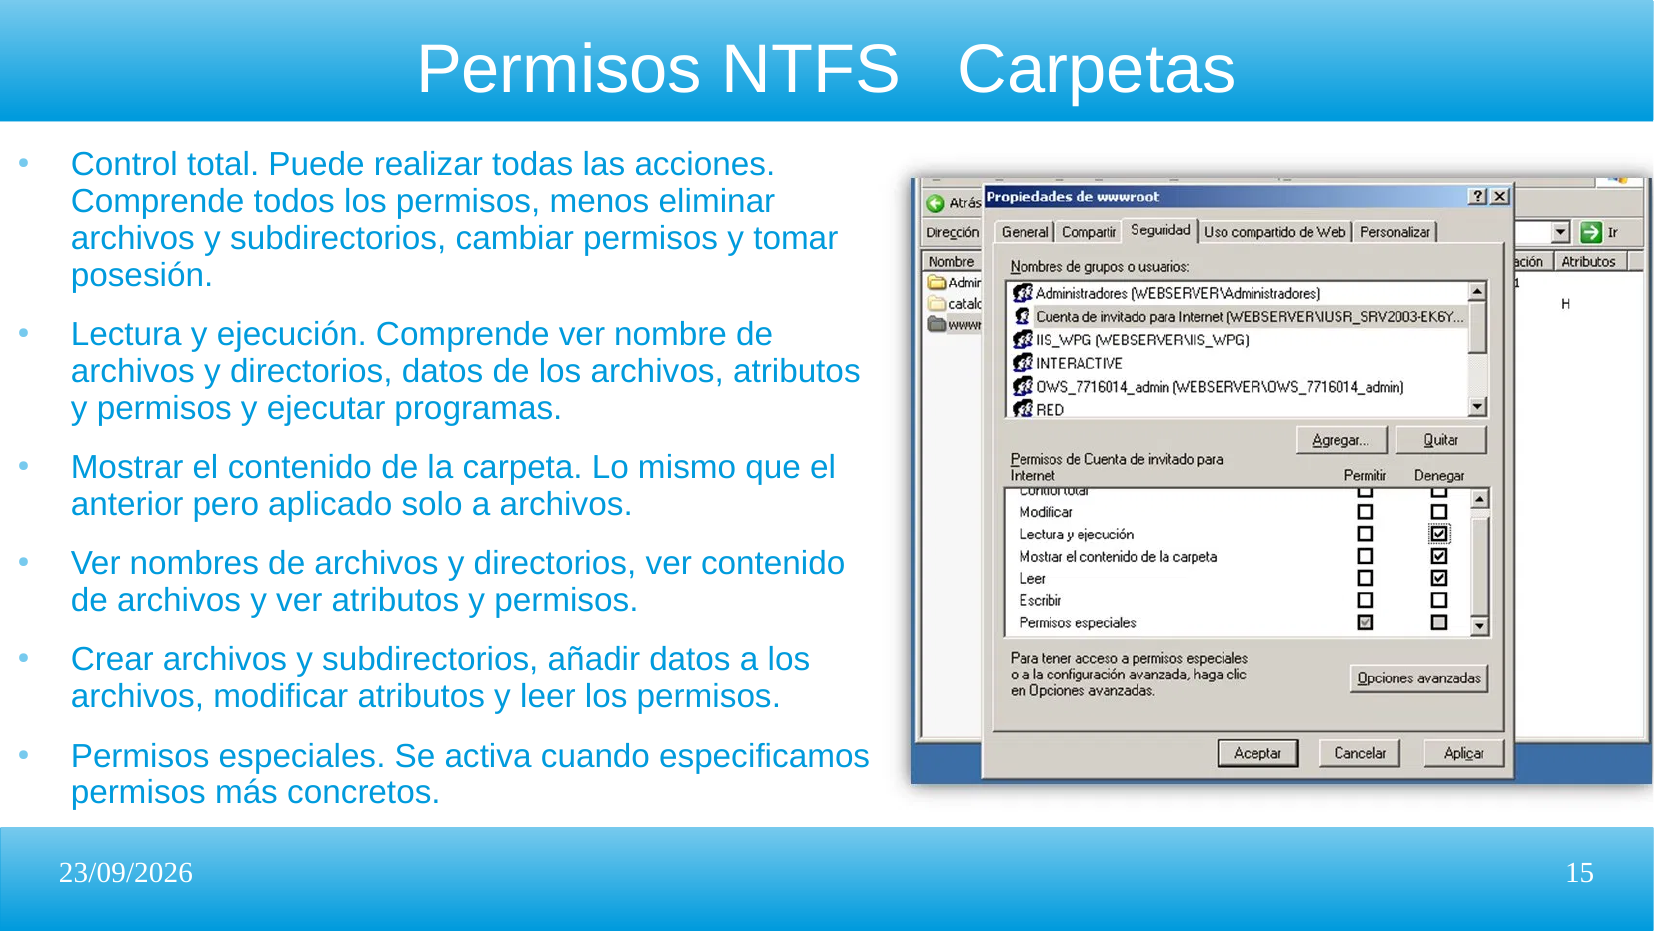

# Permisos NTFS Carpetas
Control total. Puede realizar todas las acciones. Comprende todos los permisos, menos eliminar archivos y subdirectorios, cambiar permisos y tomar posesión.
Lectura y ejecución. Comprende ver nombre de archivos y directorios, datos de los archivos, atributos y permisos y ejecutar programas.
Mostrar el contenido de la carpeta. Lo mismo que el anterior pero aplicado solo a archivos.
Ver nombres de archivos y directorios, ver contenido de archivos y ver atributos y permisos.
Crear archivos y subdirectorios, añadir datos a los archivos, modificar atributos y leer los permisos.
Permisos especiales. Se activa cuando especificamos permisos más concretos.
15